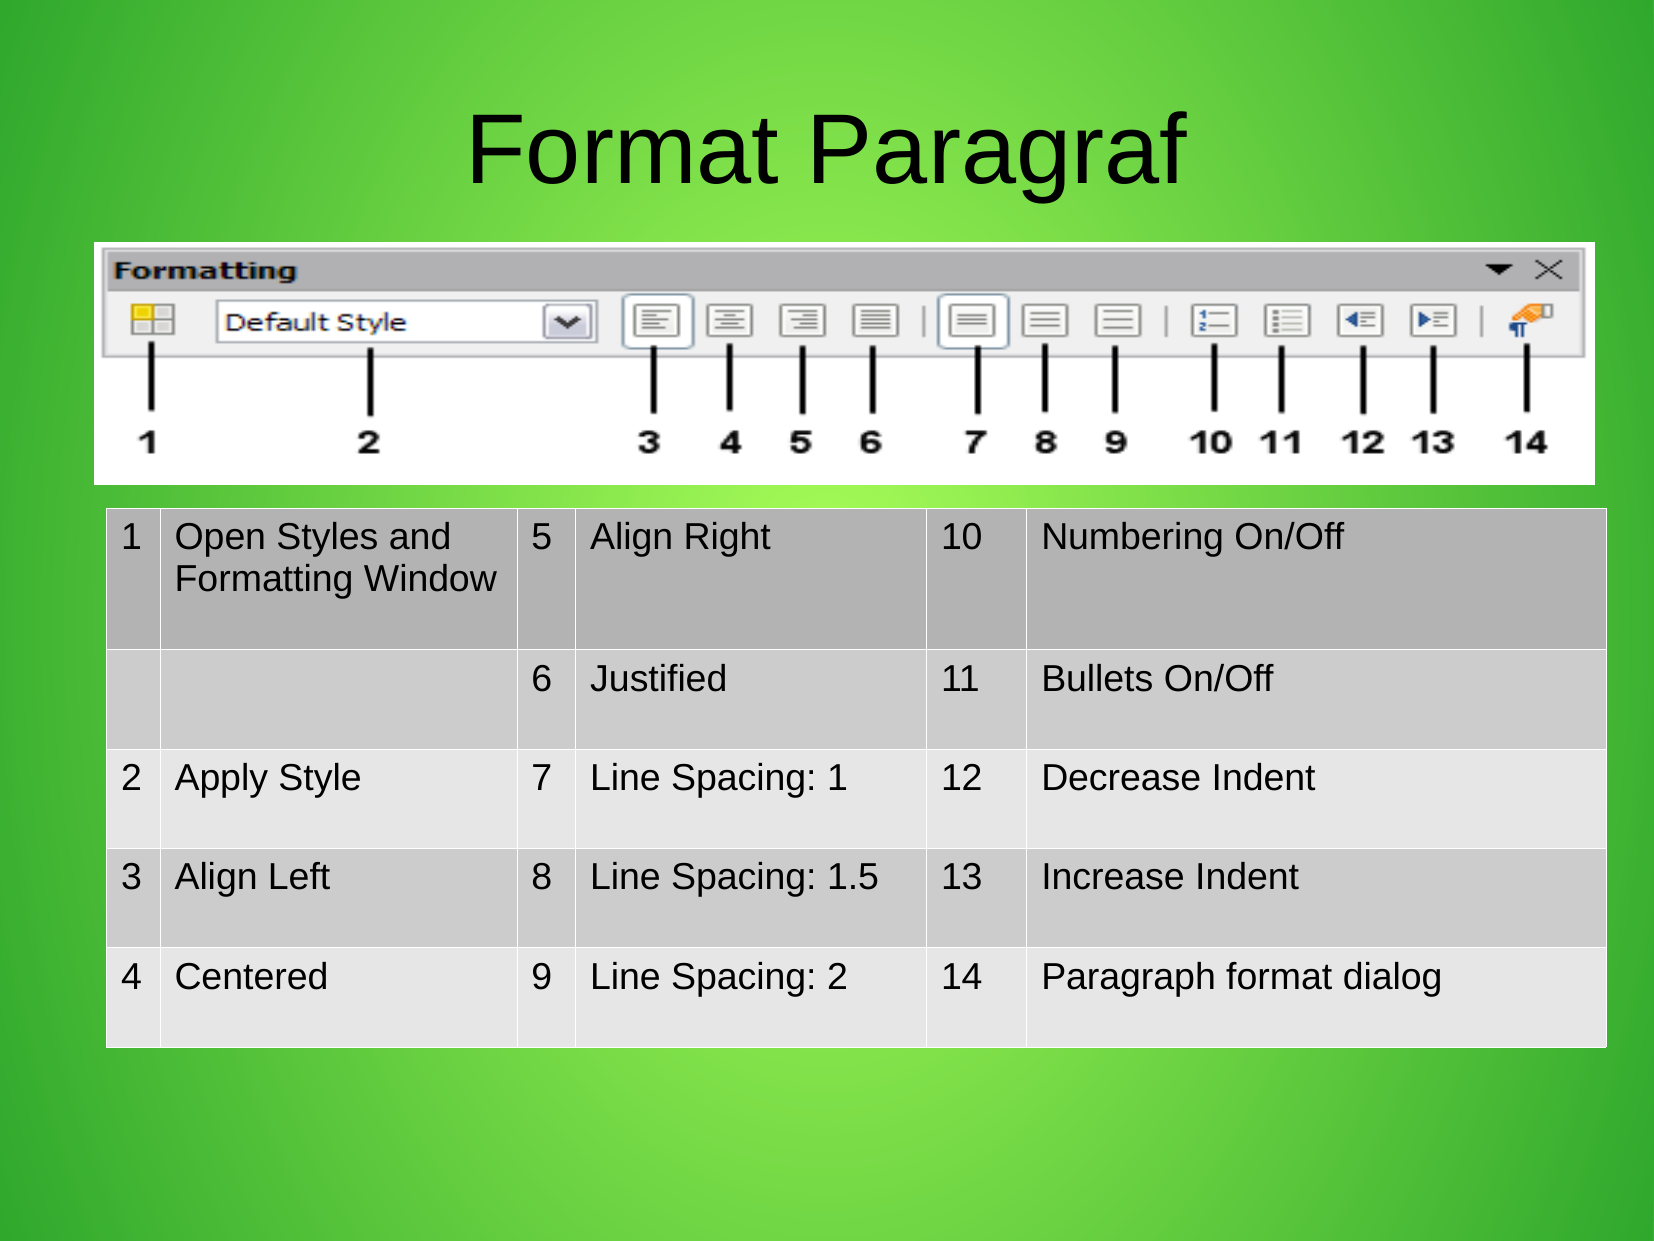

# Format Paragraf
| 1 | Open Styles and Formatting Window | 5 | Align Right | 10 | Numbering On/Off |
| --- | --- | --- | --- | --- | --- |
| | | 6 | Justified | 11 | Bullets On/Off |
| 2 | Apply Style | 7 | Line Spacing: 1 | 12 | Decrease Indent |
| 3 | Align Left | 8 | Line Spacing: 1.5 | 13 | Increase Indent |
| 4 | Centered | 9 | Line Spacing: 2 | 14 | Paragraph format dialog |